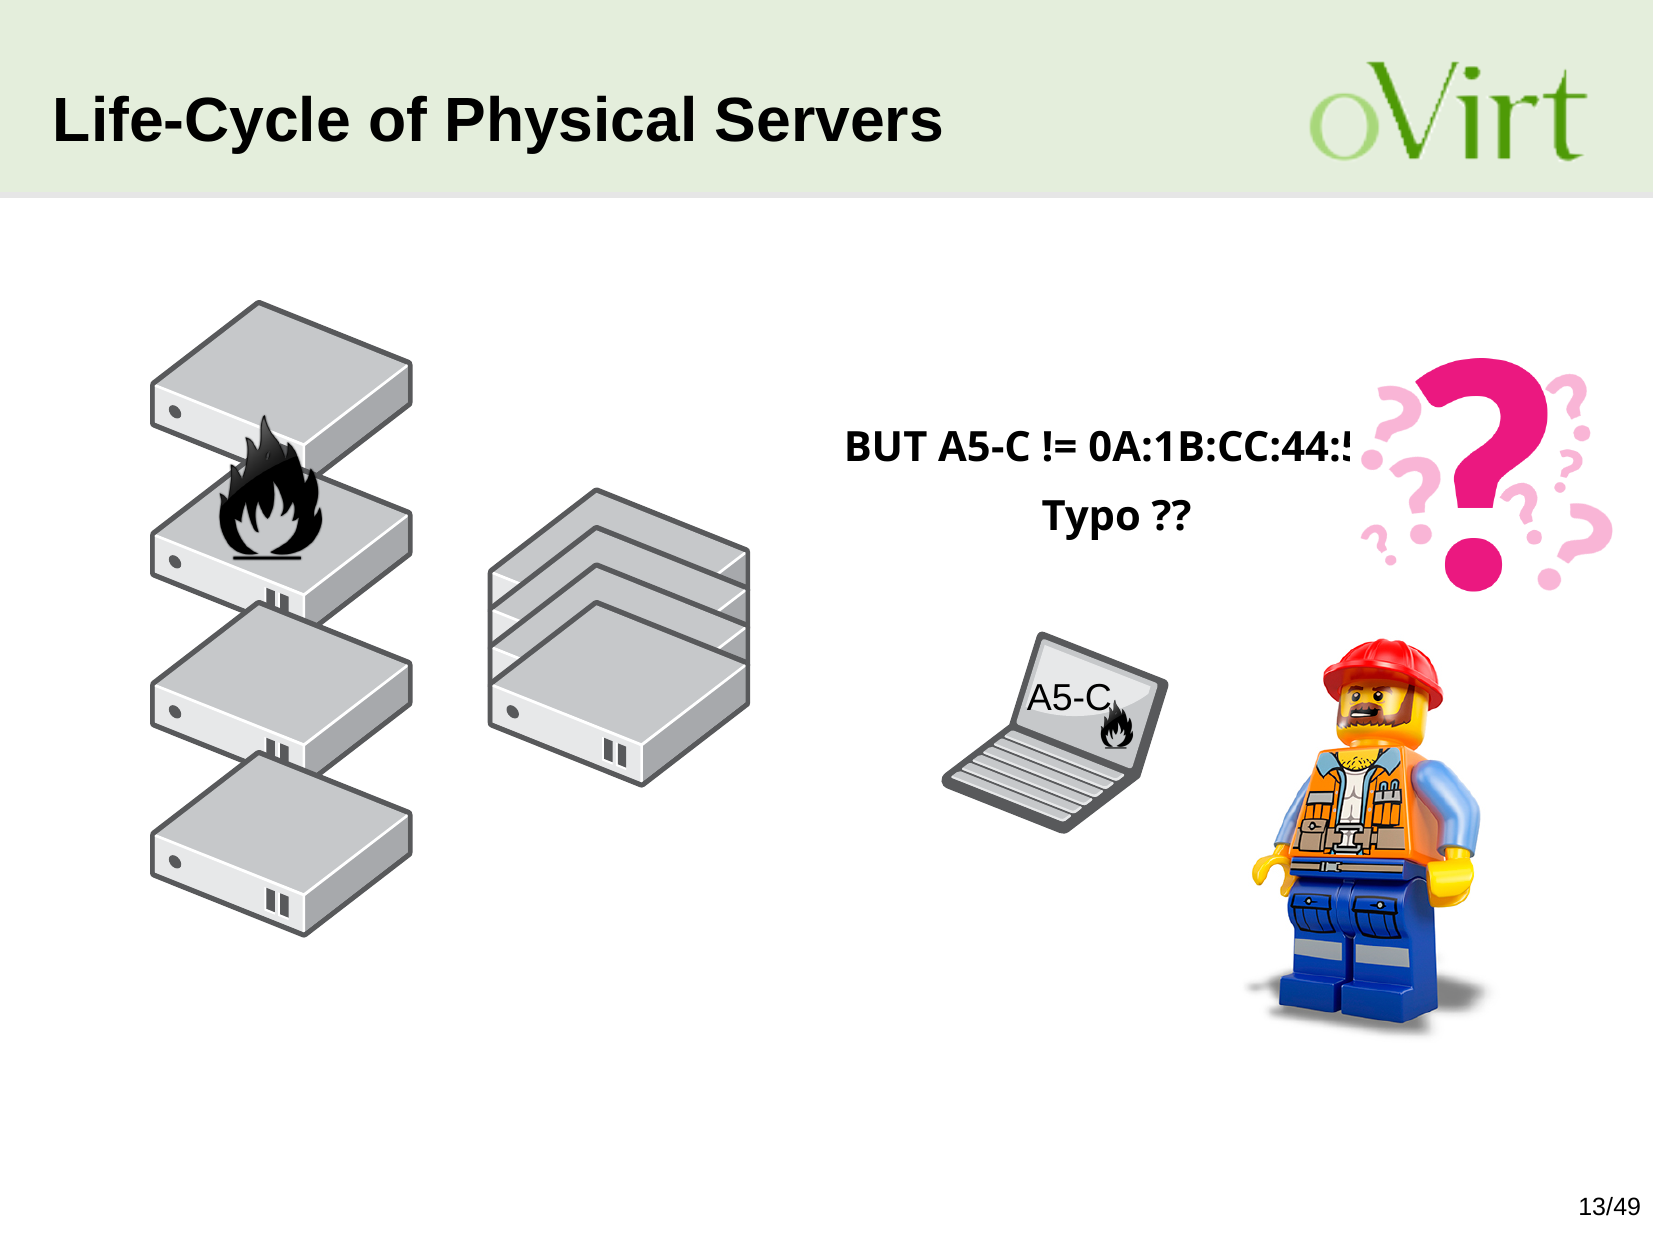

# Life-Cycle of Physical Servers
BUT A5-C != 0A:1B:CC:44:55
Typo ??
A5-C